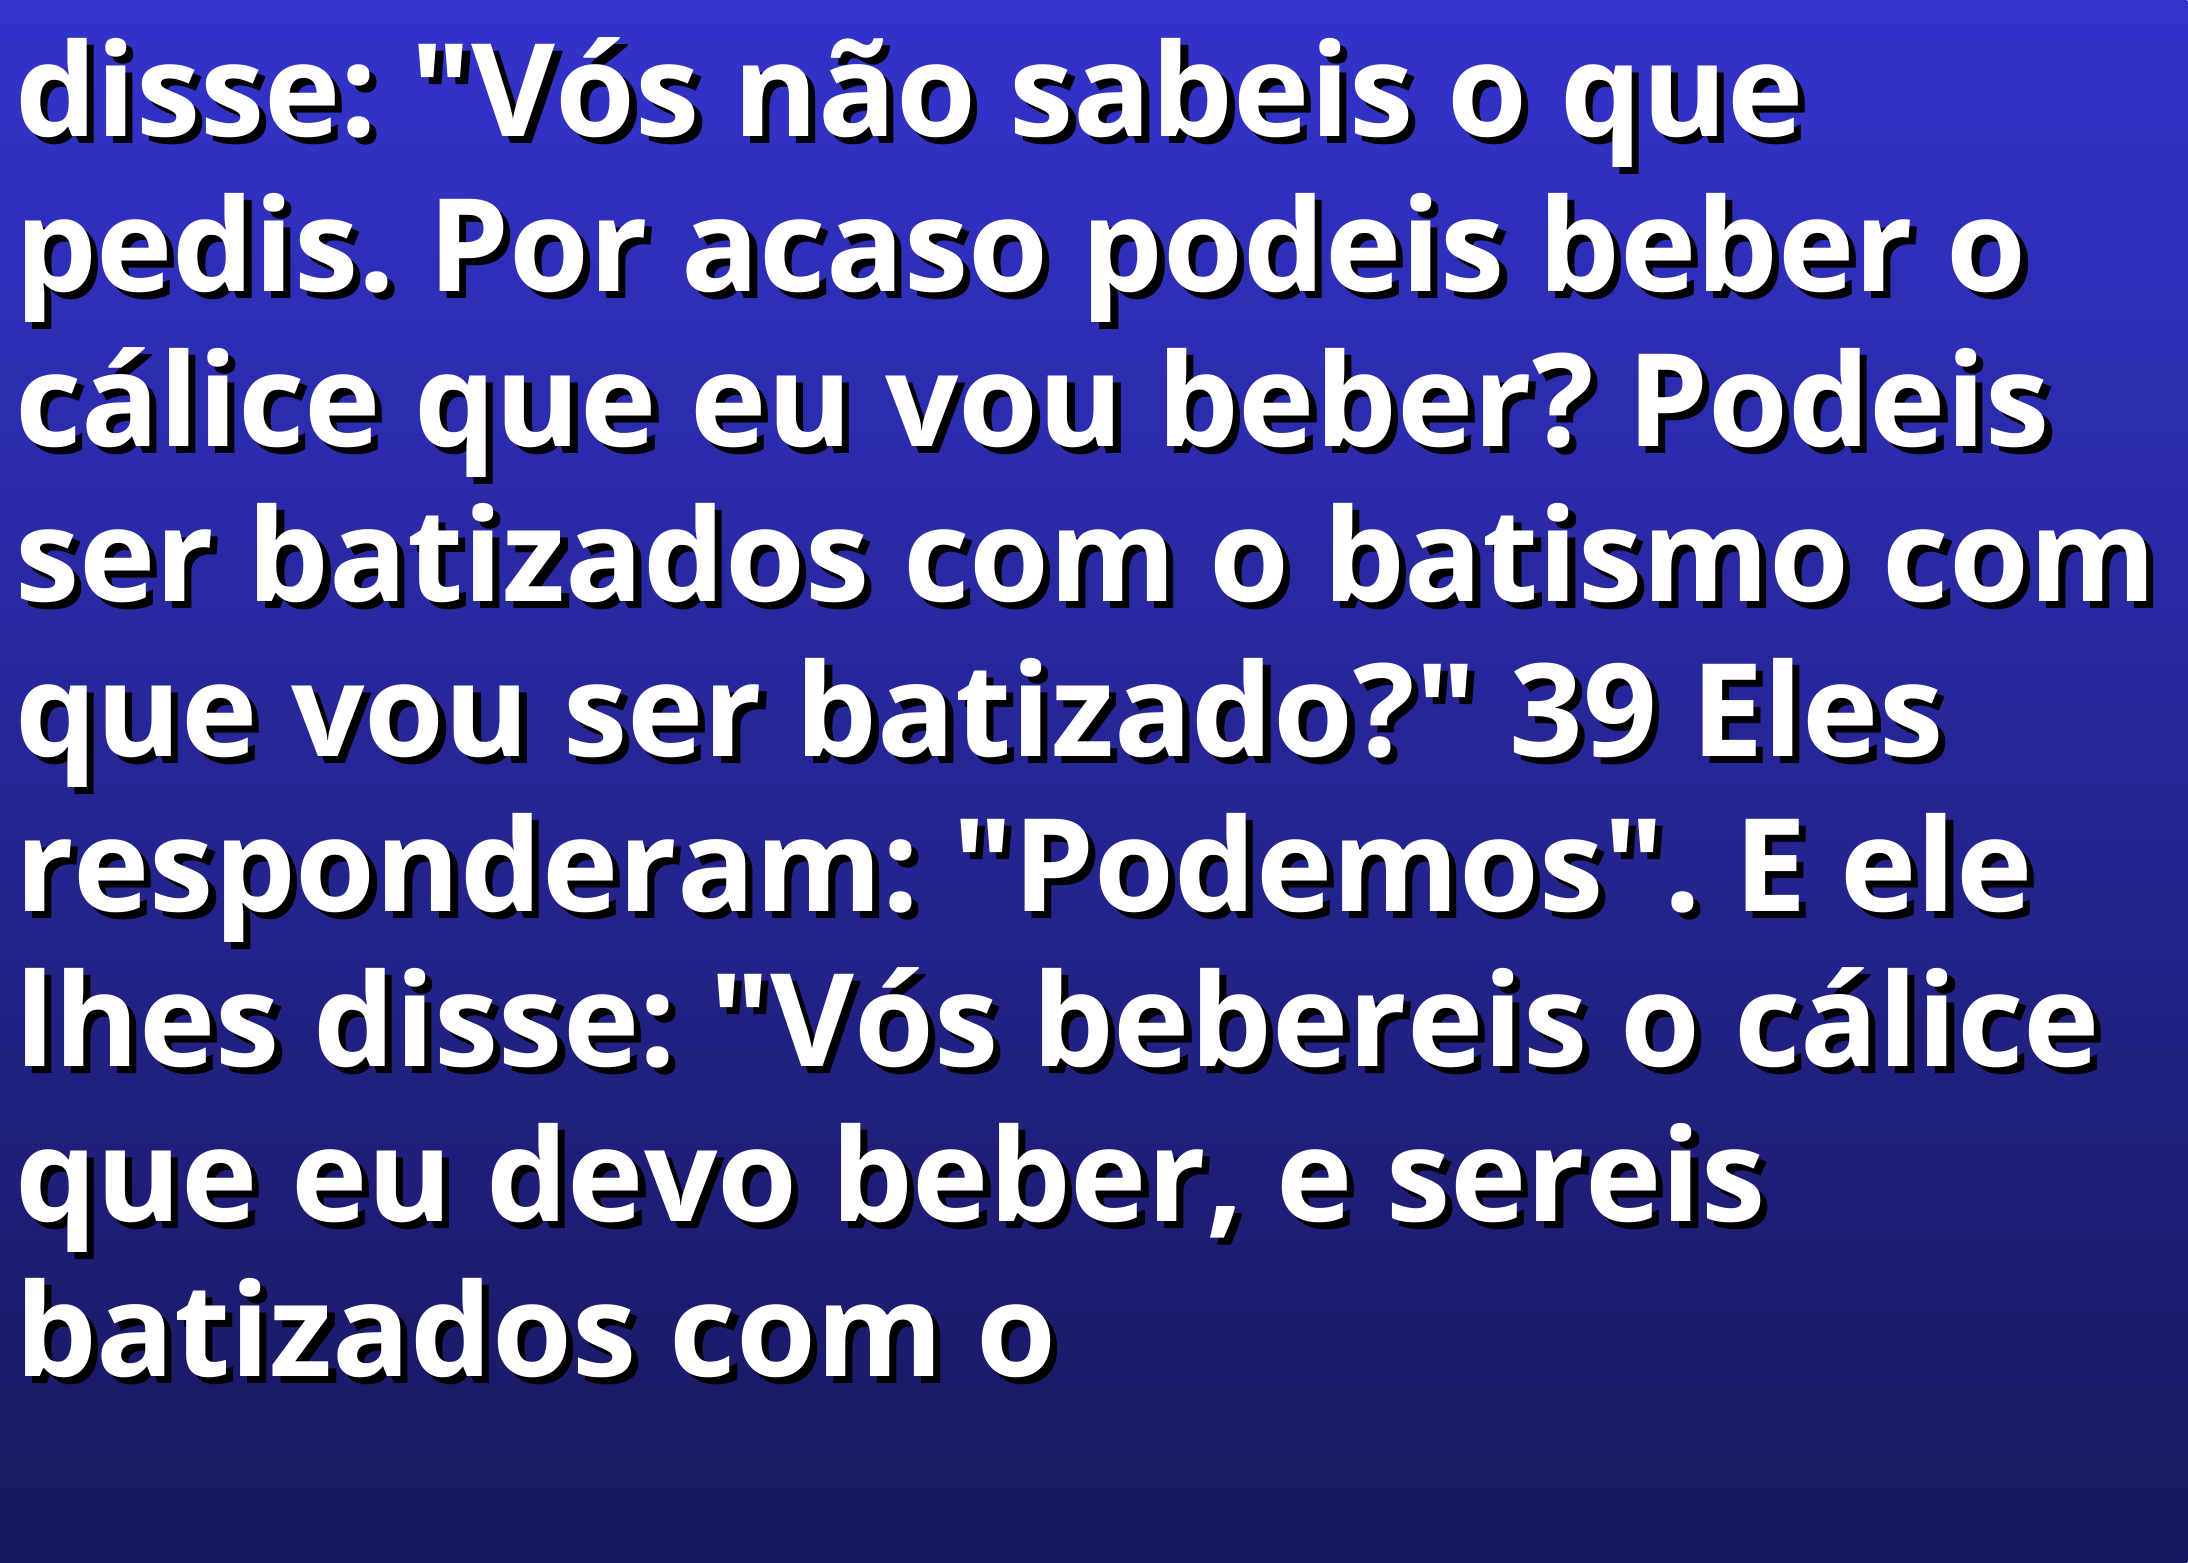

disse: "Vós não sabeis o que pedis. Por acaso podeis beber o cálice que eu vou beber? Podeis ser batizados com o batismo com que vou ser batizado?" 39 Eles responderam: "Podemos". E ele lhes disse: "Vós bebereis o cálice que eu devo beber, e sereis batizados com o